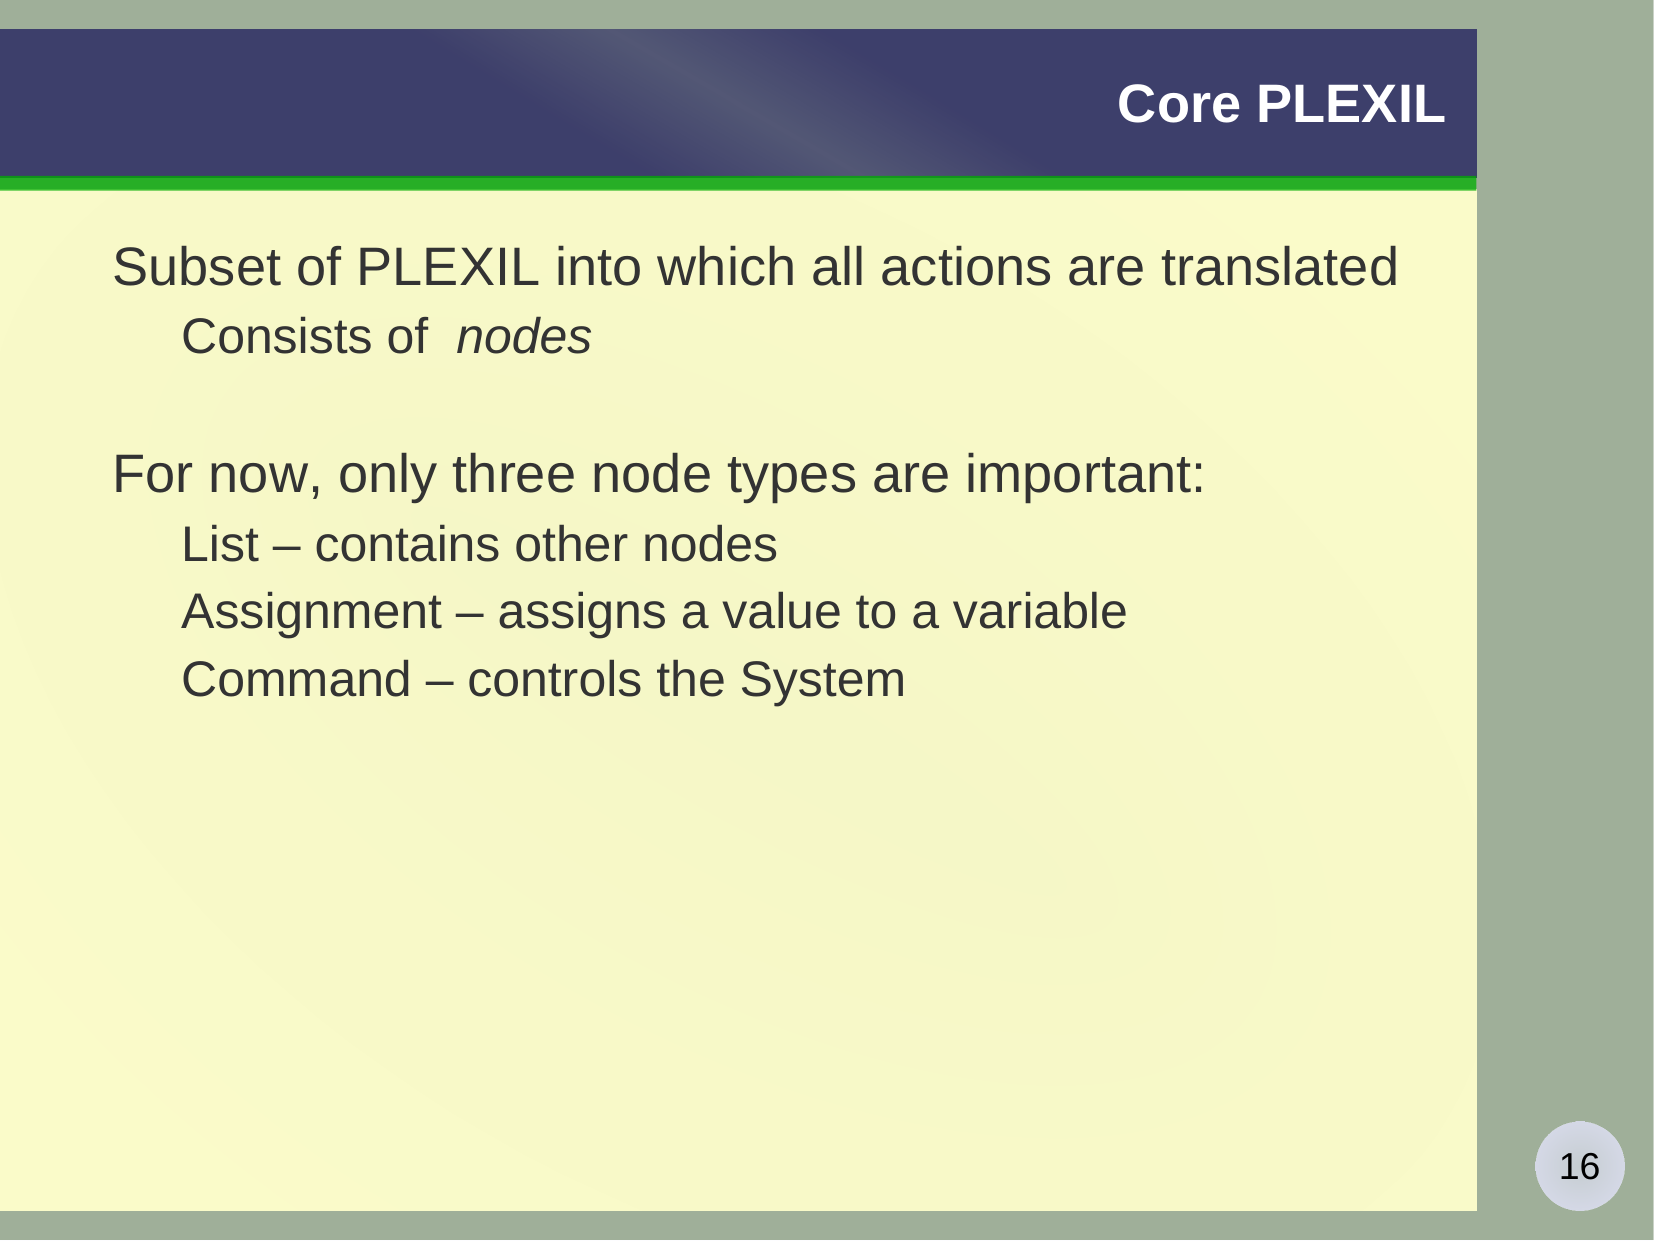

# Core PLEXIL
Subset of PLEXIL into which all actions are translated
Consists of nodes
For now, only three node types are important:
List – contains other nodes
Assignment – assigns a value to a variable
Command – controls the System